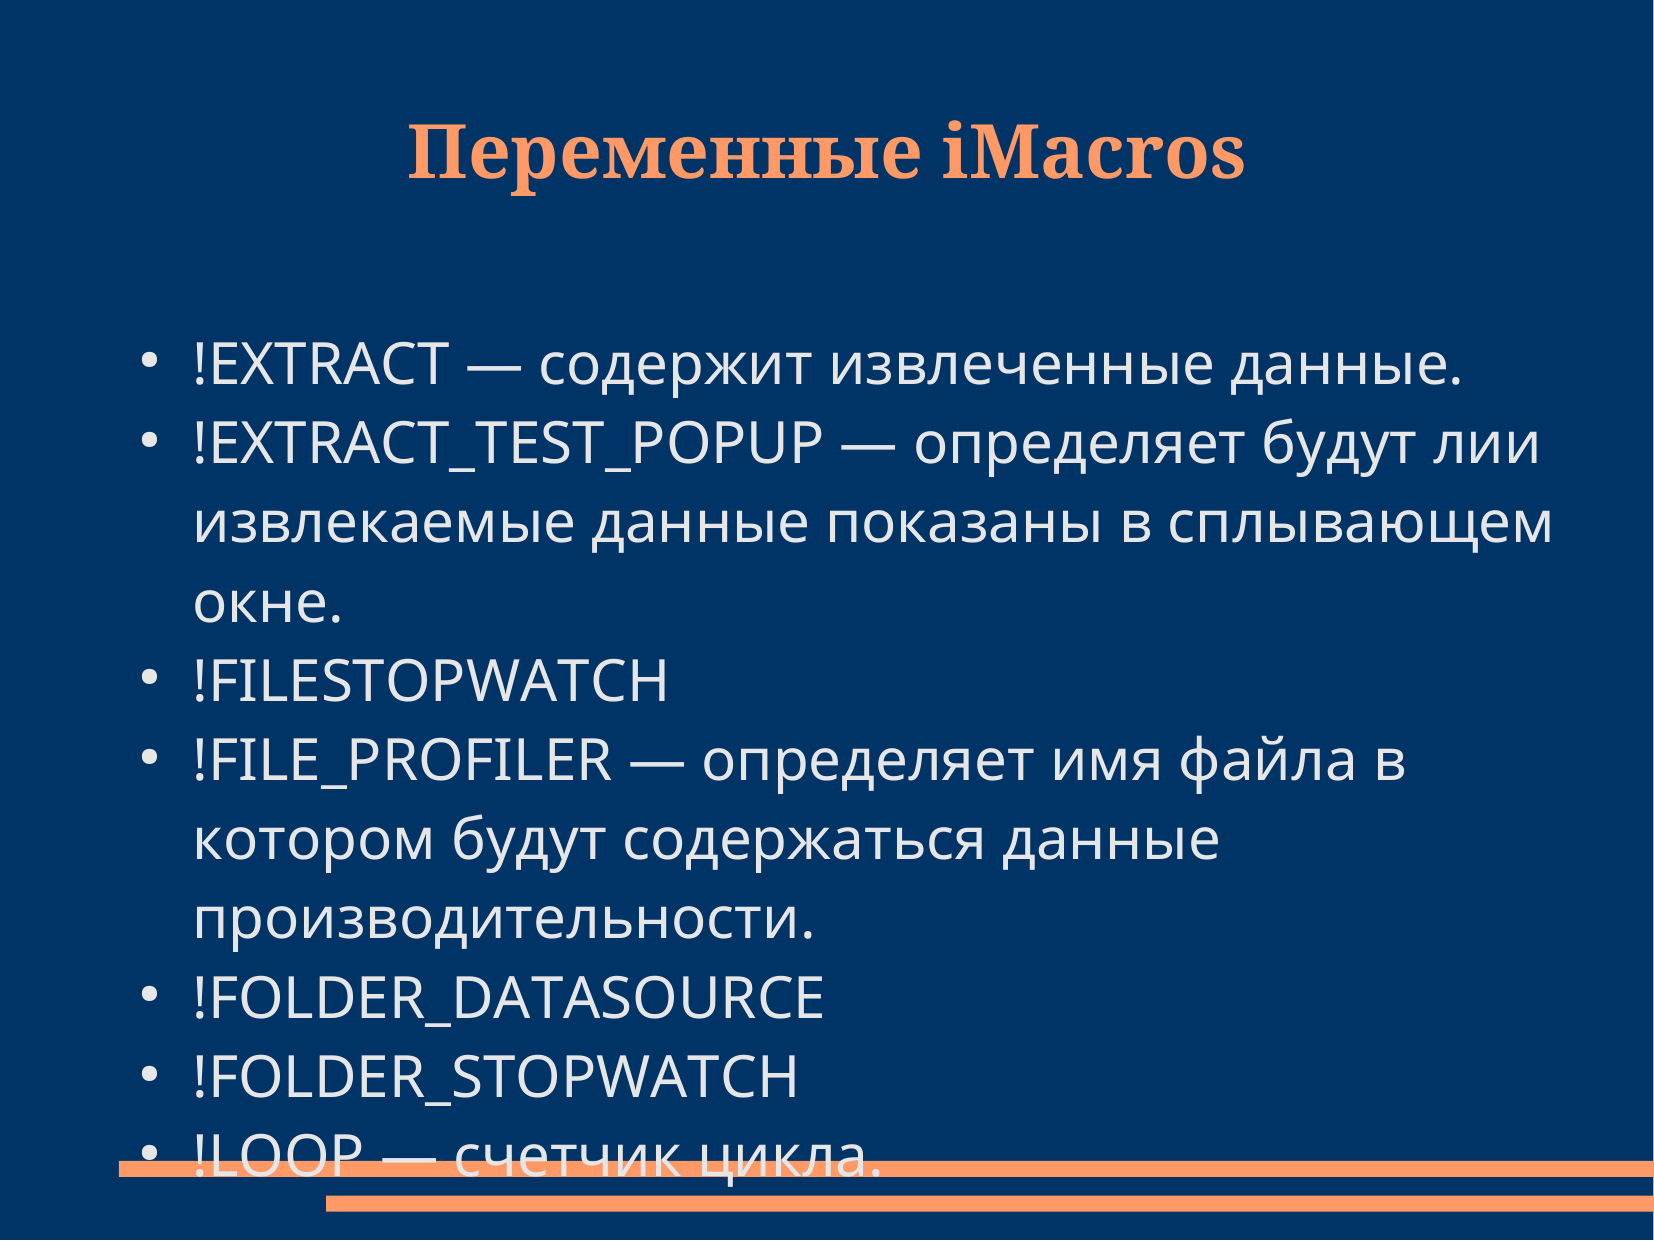

# Переменные iMacros
!EXTRACT — содержит извлеченные данные.
!EXTRACT_TEST_POPUP — определяет будут лии извлекаемые данные показаны в сплывающем окне.
!FILESTOPWATCH
!FILE_PROFILER — определяет имя файла в котором будут содержаться данные производительности.
!FOLDER_DATASOURCE
!FOLDER_STOPWATCH
!LOOP — счетчик цикла.